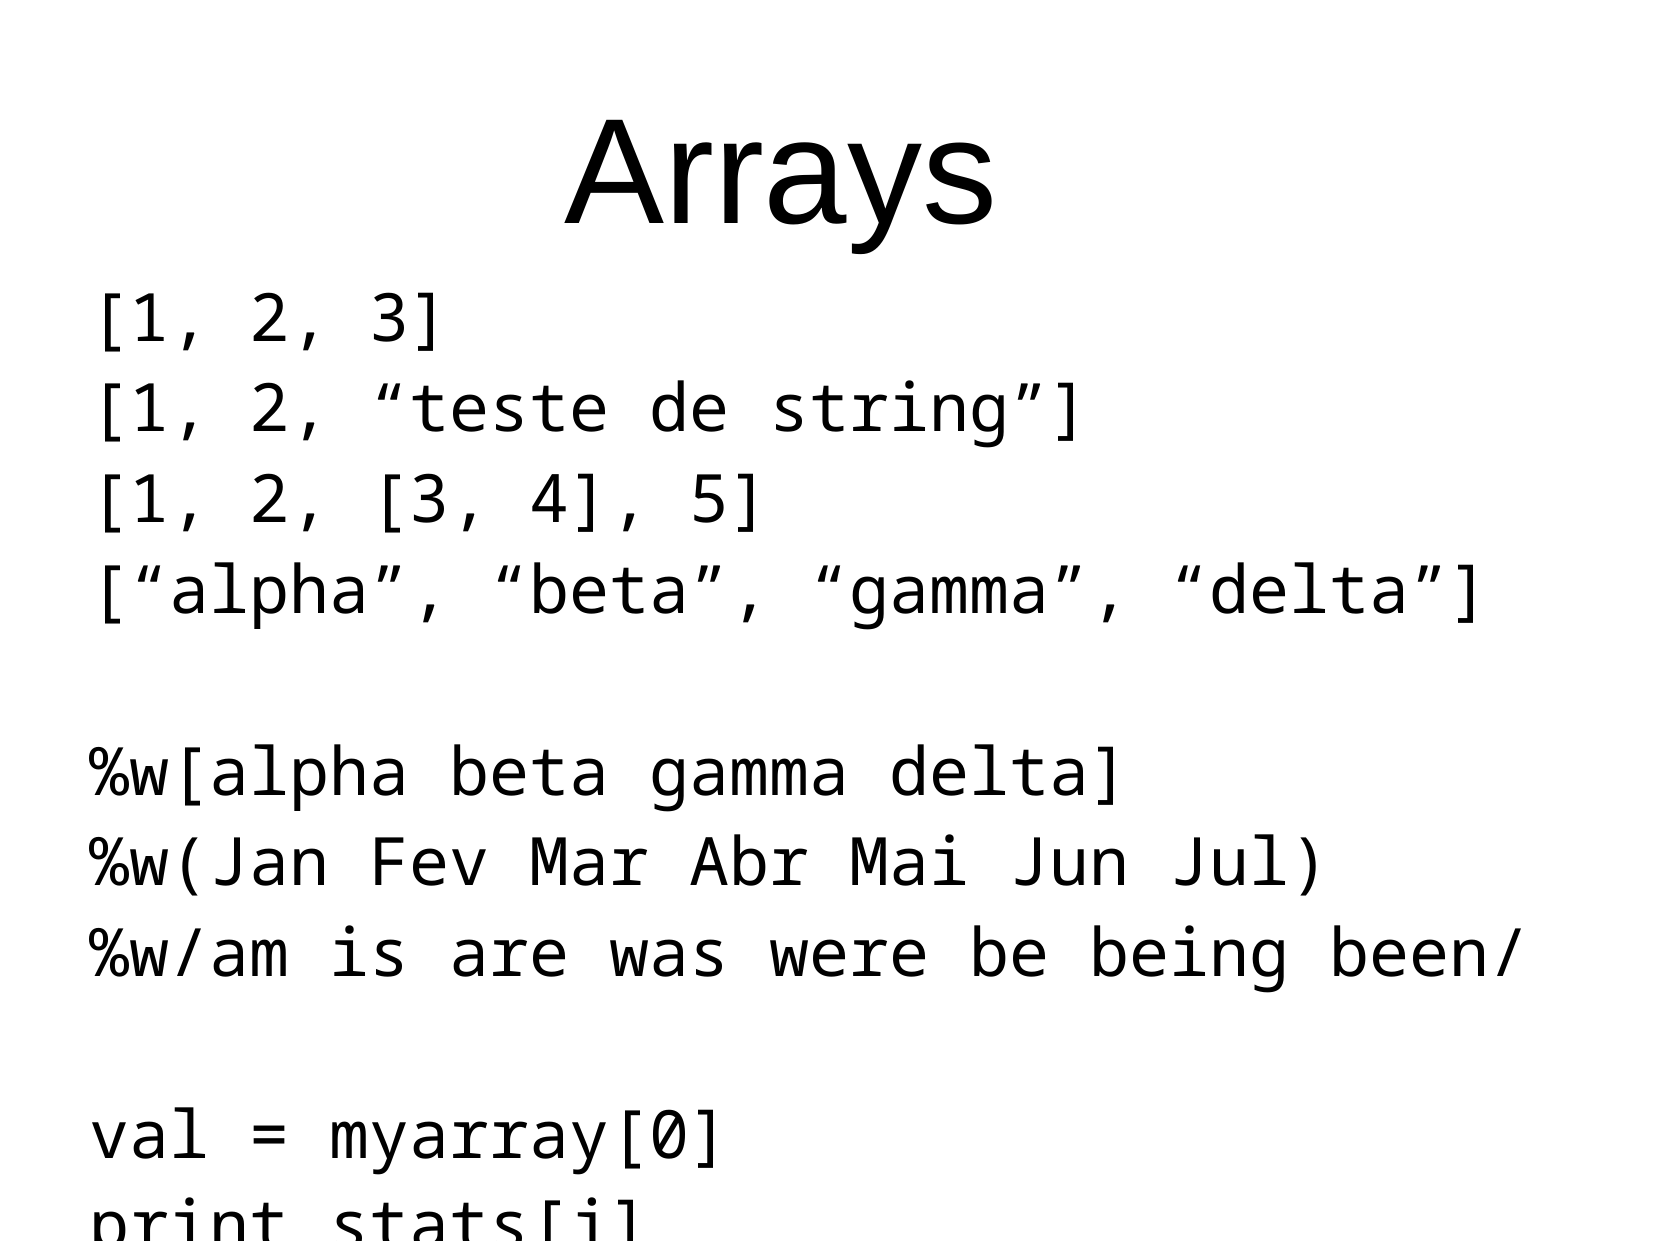

Arrays
[1, 2, 3]
[1, 2, “teste de string”]
[1, 2, [3, 4], 5]
[“alpha”, “beta”, “gamma”, “delta”]
%w[alpha beta gamma delta]
%w(Jan Fev Mar Abr Mai Jun Jul)
%w/am is are was were be being been/
val = myarray[0]
print stats[j]
x[i] = x[i+1]